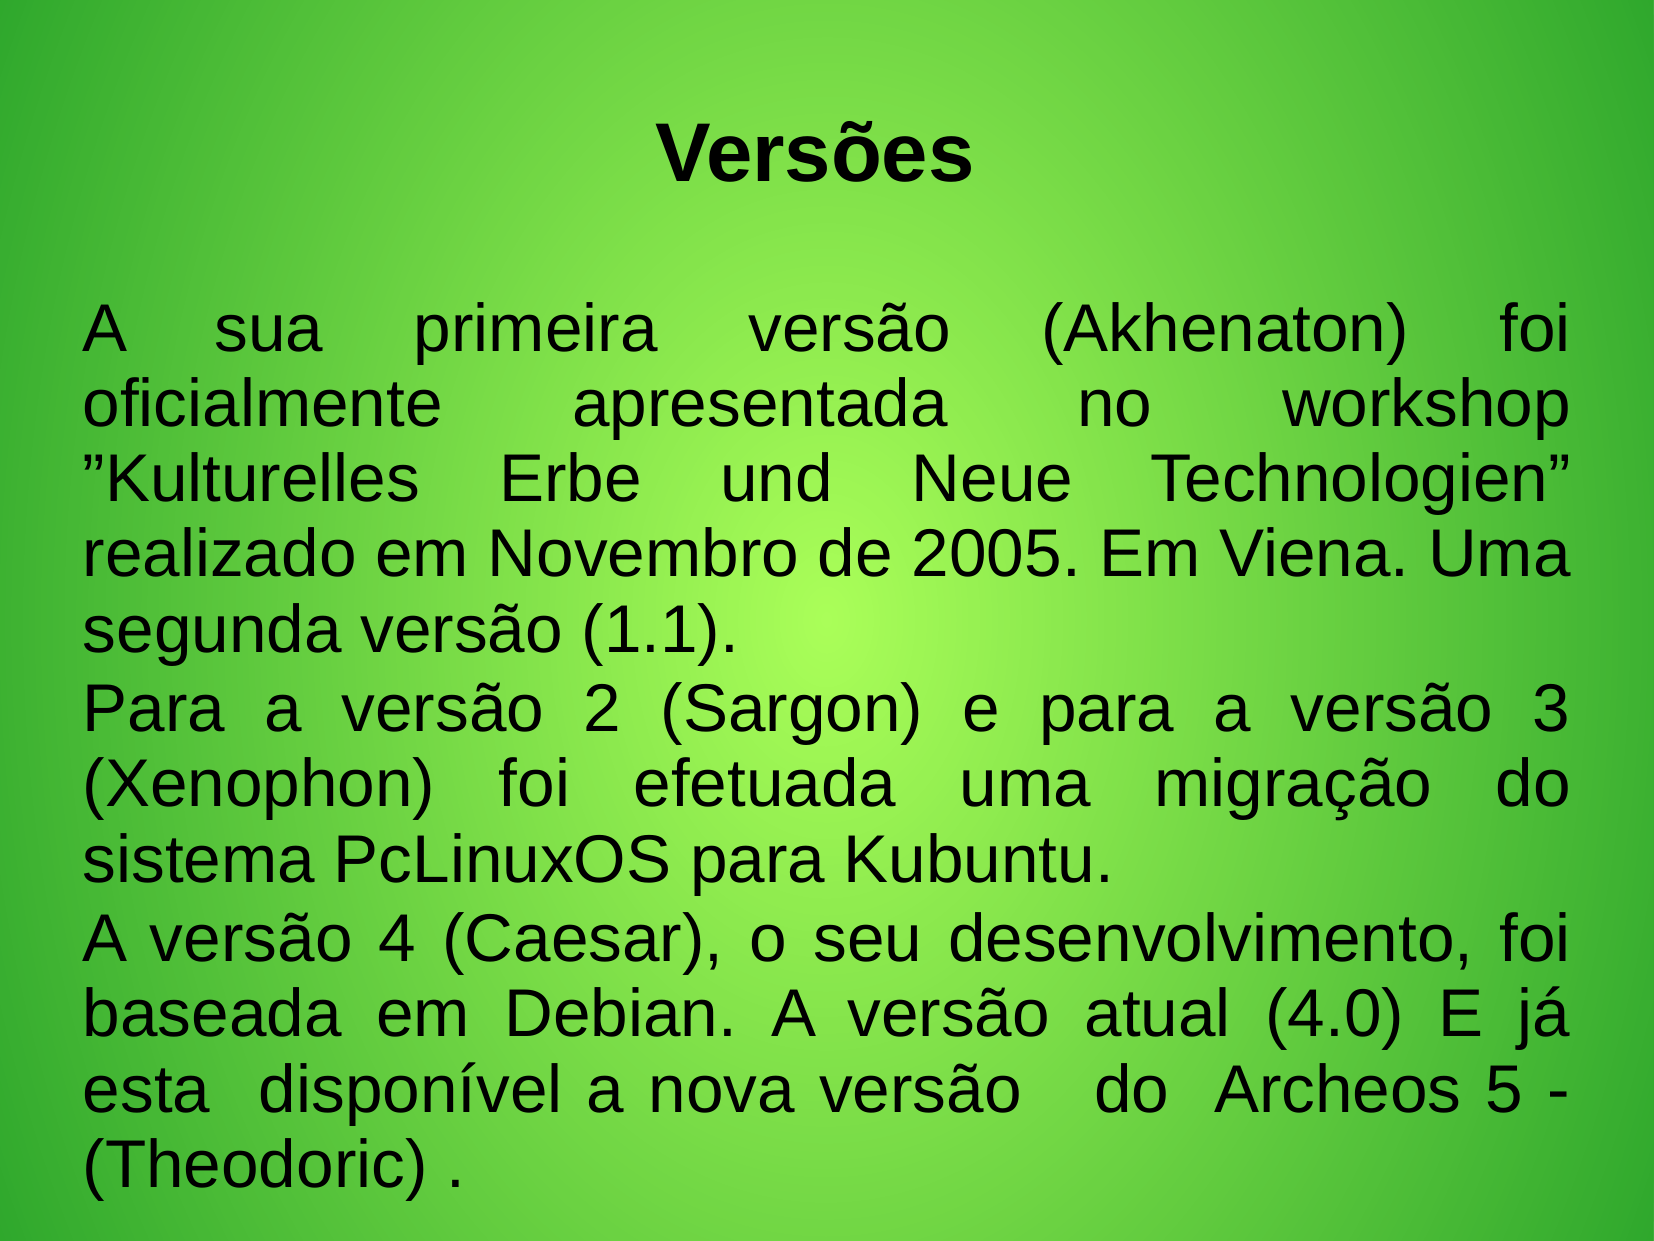

# Versões
A sua primeira versão (Akhenaton) foi oficialmente apresentada no workshop ”Kulturelles Erbe und Neue Technologien” realizado em Novembro de 2005. Em Viena. Uma segunda versão (1.1).
Para a versão 2 (Sargon) e para a versão 3 (Xenophon) foi efetuada uma migração do sistema PcLinuxOS para Kubuntu.
A versão 4 (Caesar), o seu desenvolvimento, foi baseada em Debian. A versão atual (4.0) E já esta disponível a nova versão do Archeos 5 -(Theodoric) .